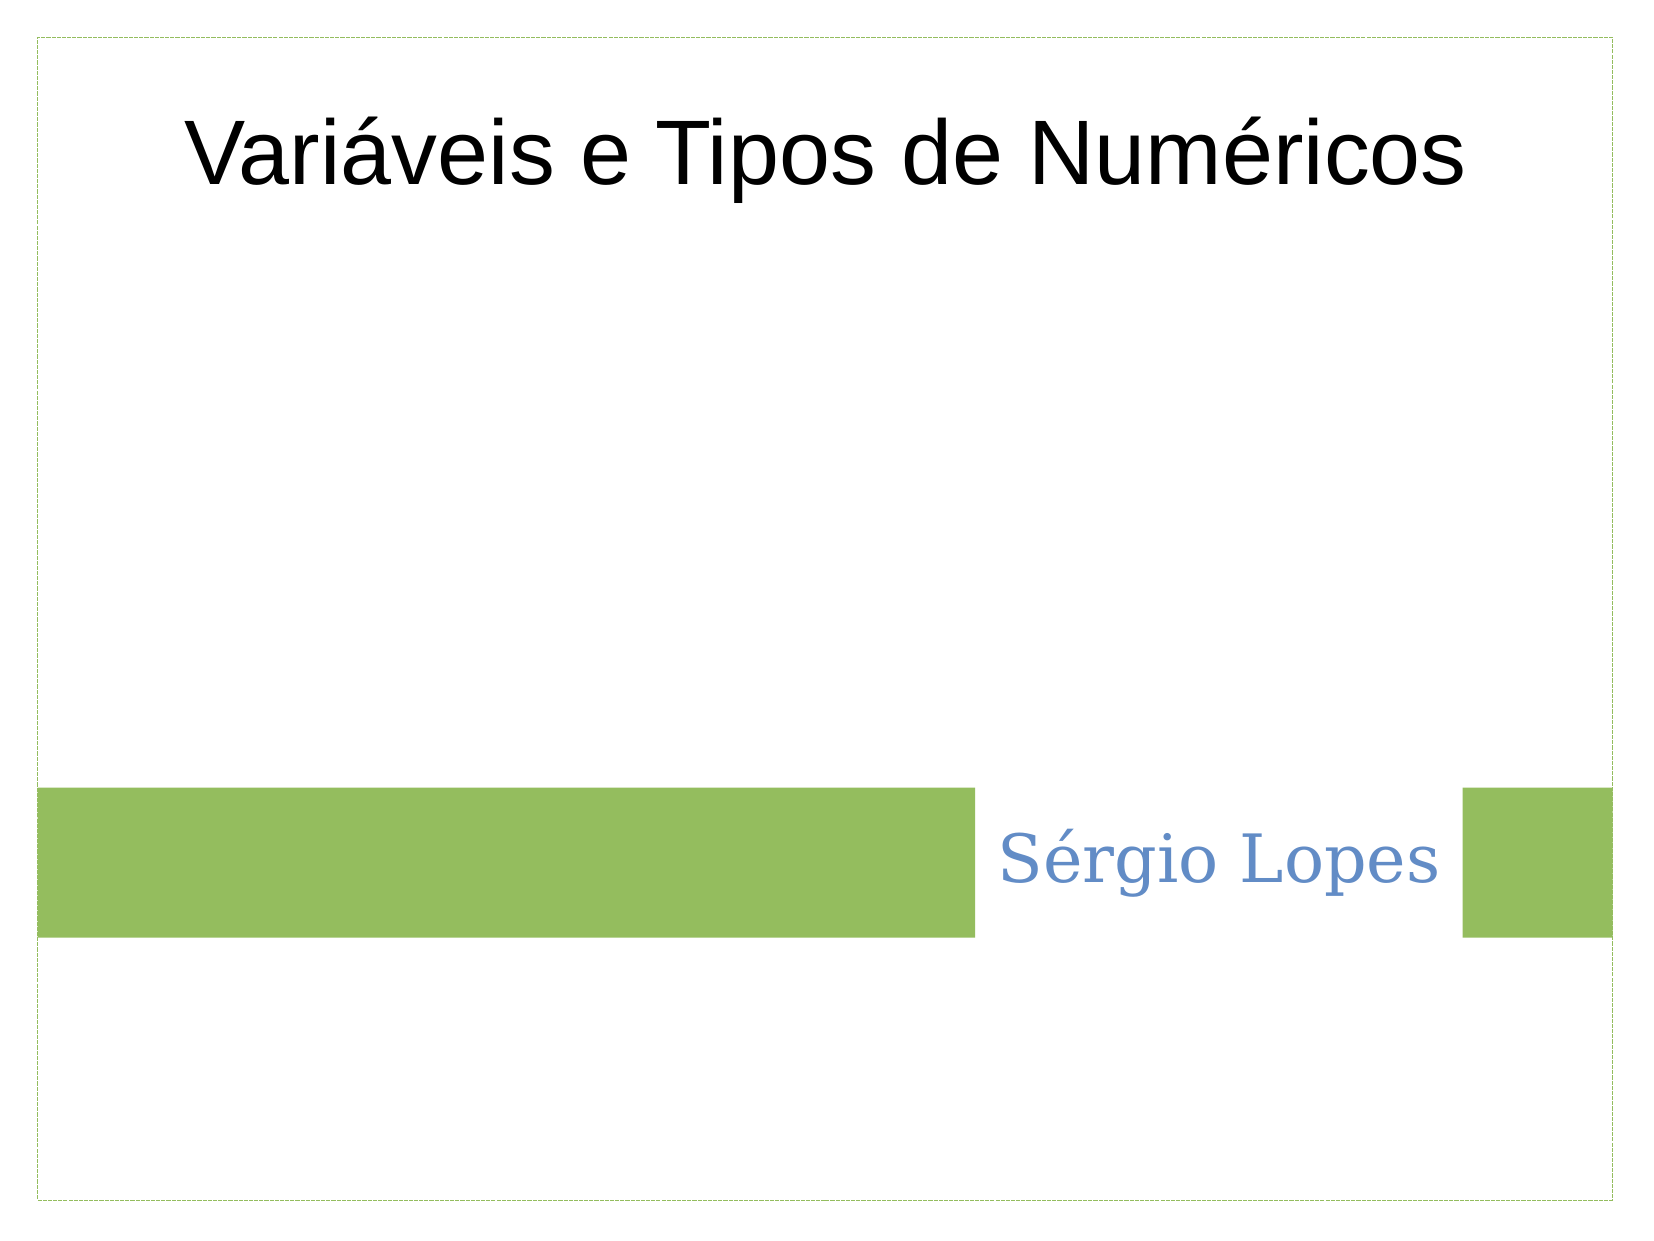

# Variáveis e Tipos de Numéricos
Sérgio Lopes